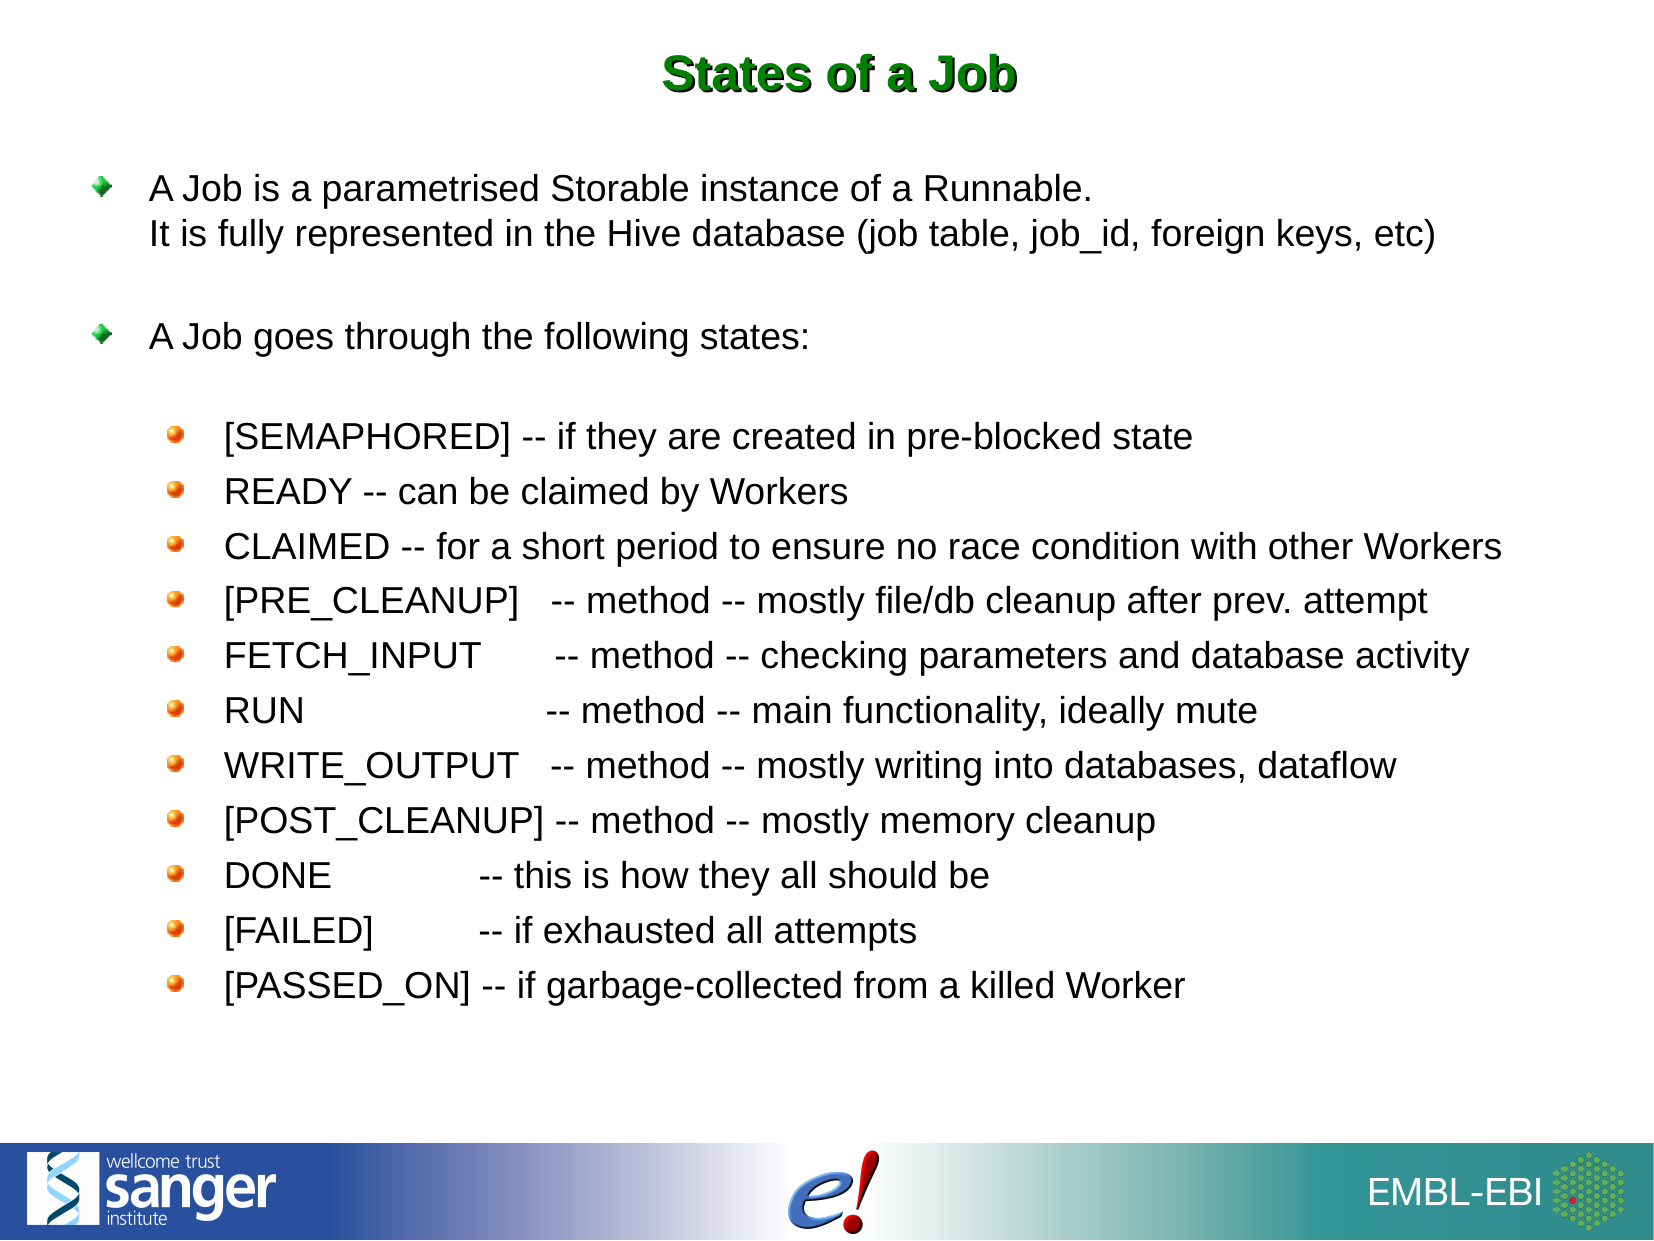

# States of a Job
A Job is a parametrised Storable instance of a Runnable.
It is fully represented in the Hive database (job table, job_id, foreign keys, etc)
A Job goes through the following states:
[SEMAPHORED] -- if they are created in pre-blocked state
READY -- can be claimed by Workers
CLAIMED -- for a short period to ensure no race condition with other Workers
[PRE_CLEANUP] -- method -- mostly file/db cleanup after prev. attempt
FETCH_INPUT -- method -- checking parameters and database activity
RUN -- method -- main functionality, ideally mute
WRITE_OUTPUT -- method -- mostly writing into databases, dataflow
[POST_CLEANUP] -- method -- mostly memory cleanup
DONE -- this is how they all should be
[FAILED] -- if exhausted all attempts
[PASSED_ON] -- if garbage-collected from a killed Worker